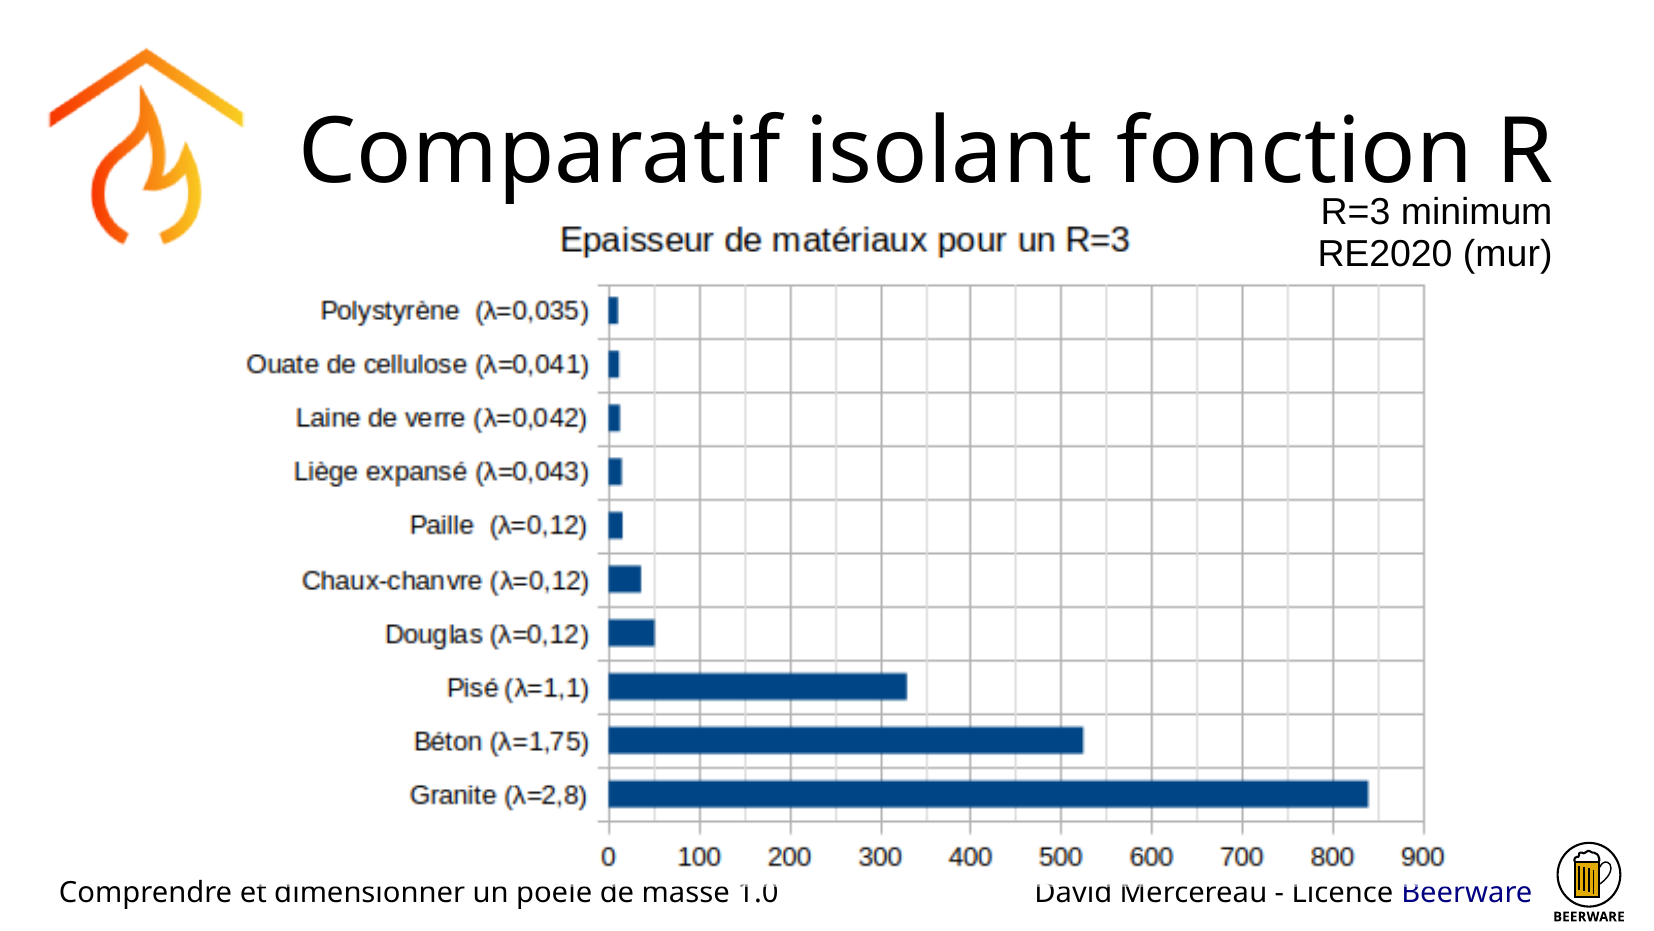

# Comparatif isolant fonction R
R=3 minimum RE2020 (mur)
Comprendre et dimensionner un poêle de masse 1.0